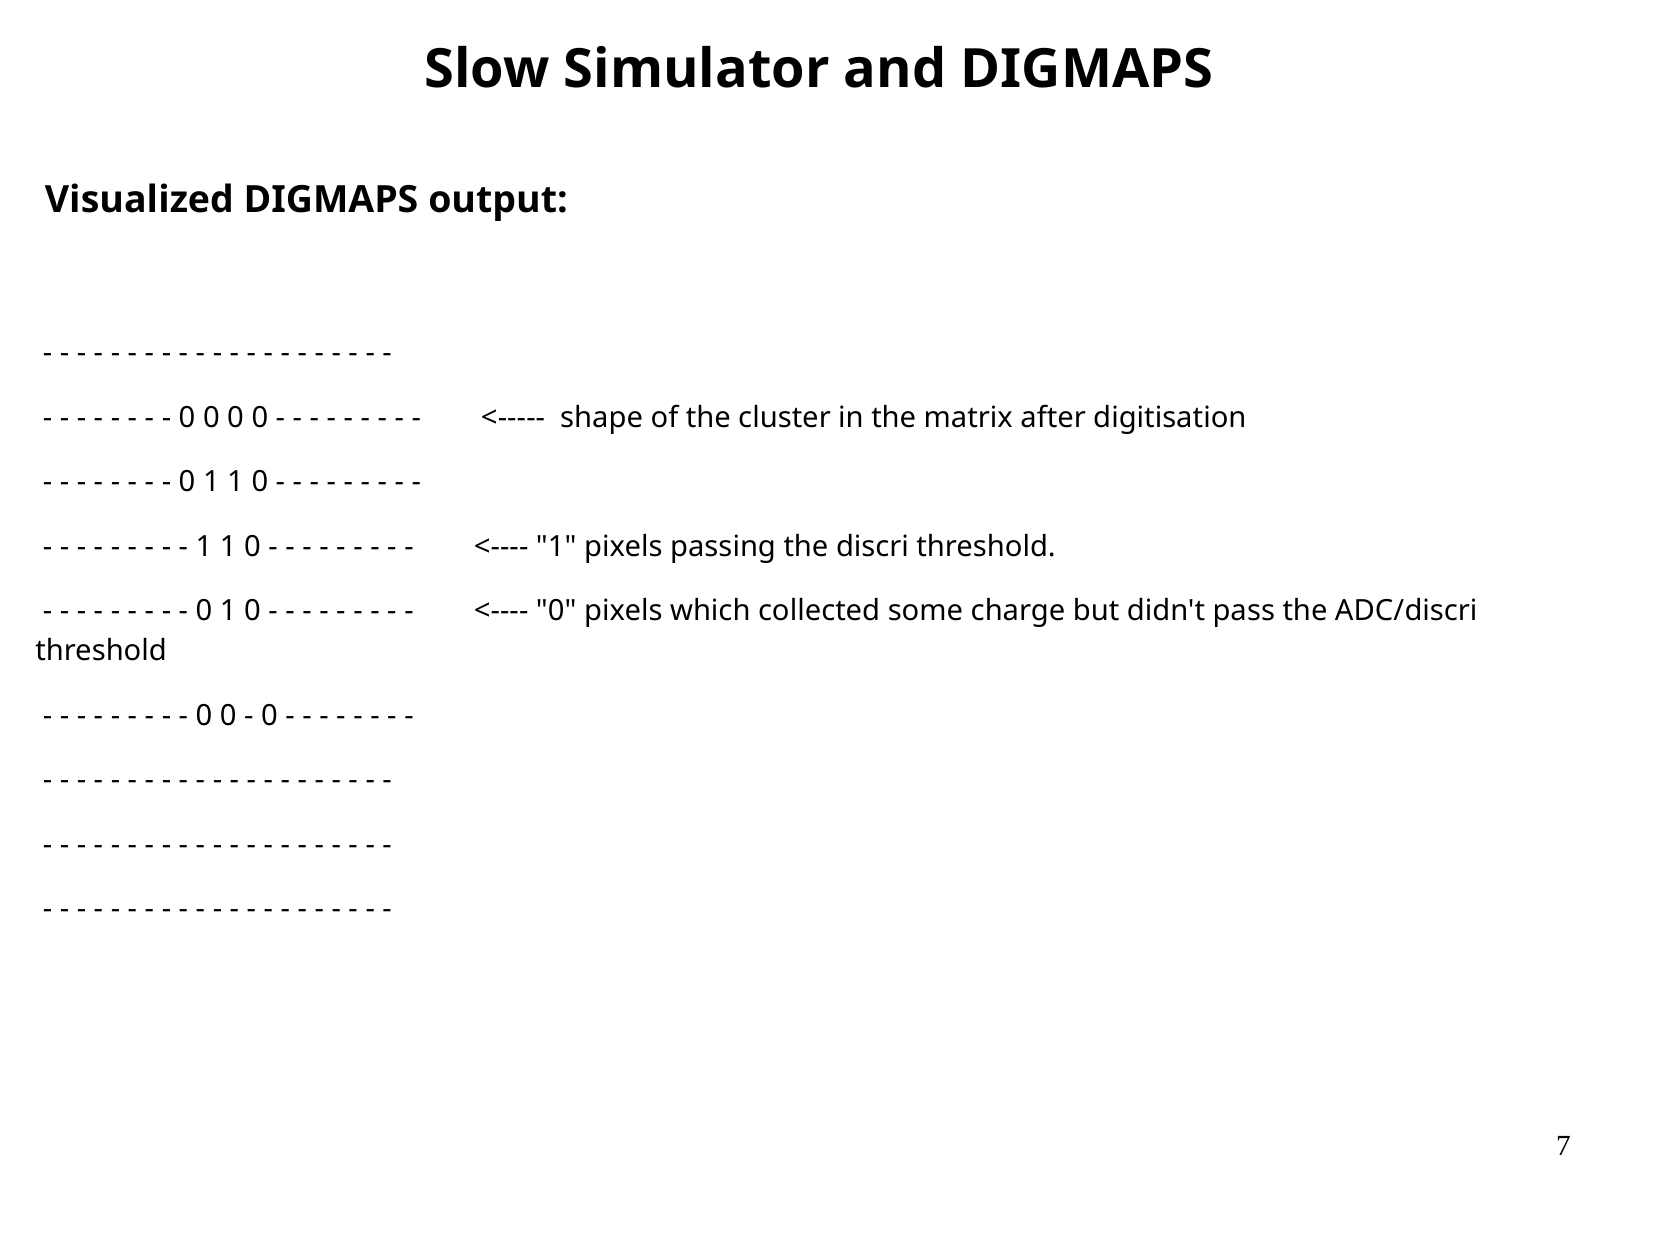

# Slow Simulator and DIGMAPS
Visualized DIGMAPS output:
 - - - - - - - - - - - - - - - - - - - - -
 - - - - - - - - 0 0 0 0 - - - - - - - - -        <-----  shape of the cluster in the matrix after digitisation
 - - - - - - - - 0 1 1 0 - - - - - - - - -
 - - - - - - - - - 1 1 0 - - - - - - - - -        <---- "1" pixels passing the discri threshold.
 - - - - - - - - - 0 1 0 - - - - - - - - -        <---- "0" pixels which collected some charge but didn't pass the ADC/discri threshold
 - - - - - - - - - 0 0 - 0 - - - - - - - -
 - - - - - - - - - - - - - - - - - - - - -
 - - - - - - - - - - - - - - - - - - - - -
 - - - - - - - - - - - - - - - - - - - - -
7